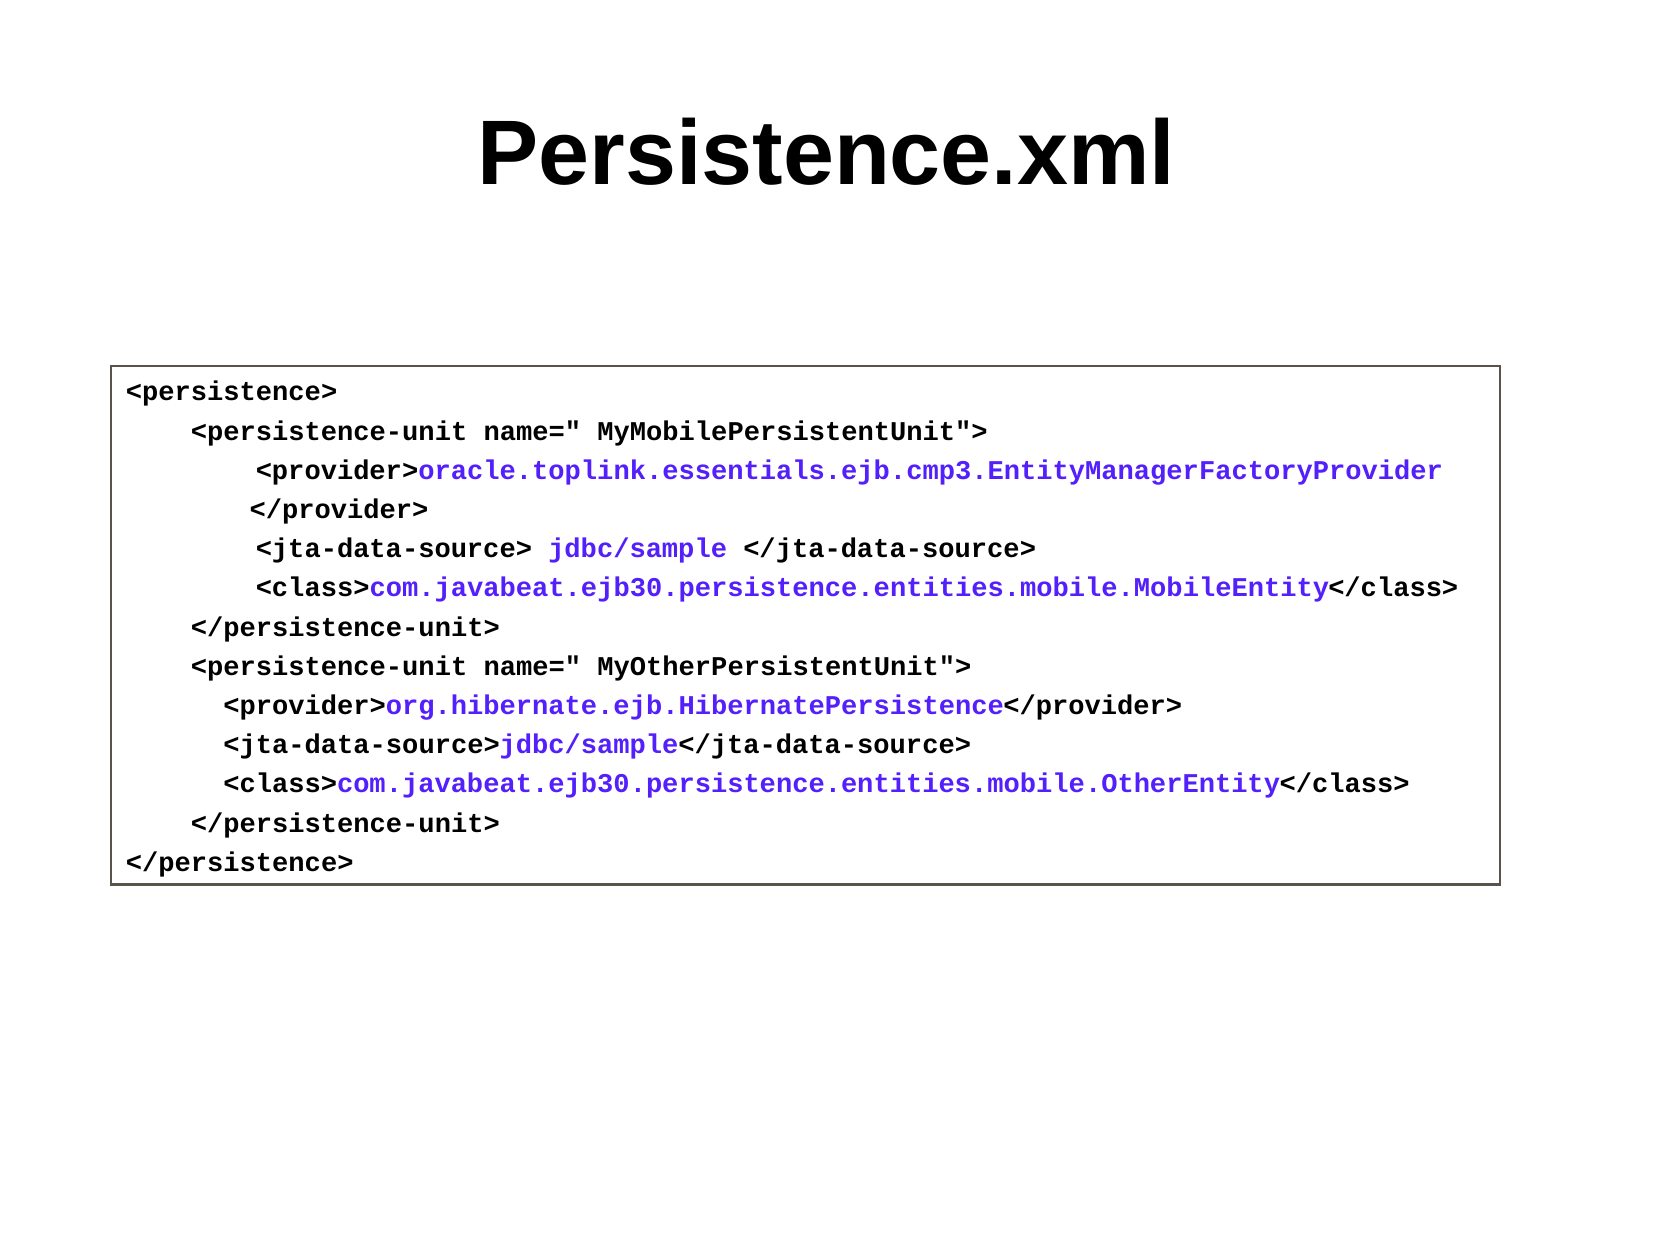

# Persistence.xml
<persistence>
 <persistence-unit name=" MyMobilePersistentUnit">
 <provider>oracle.toplink.essentials.ejb.cmp3.EntityManagerFactoryProvider
	 </provider>
 <jta-data-source> jdbc/sample </jta-data-source>
 <class>com.javabeat.ejb30.persistence.entities.mobile.MobileEntity</class>
 </persistence-unit>
 <persistence-unit name=" MyOtherPersistentUnit">
 <provider>org.hibernate.ejb.HibernatePersistence</provider>
 <jta-data-source>jdbc/sample</jta-data-source>
 <class>com.javabeat.ejb30.persistence.entities.mobile.OtherEntity</class>
 </persistence-unit>
</persistence>